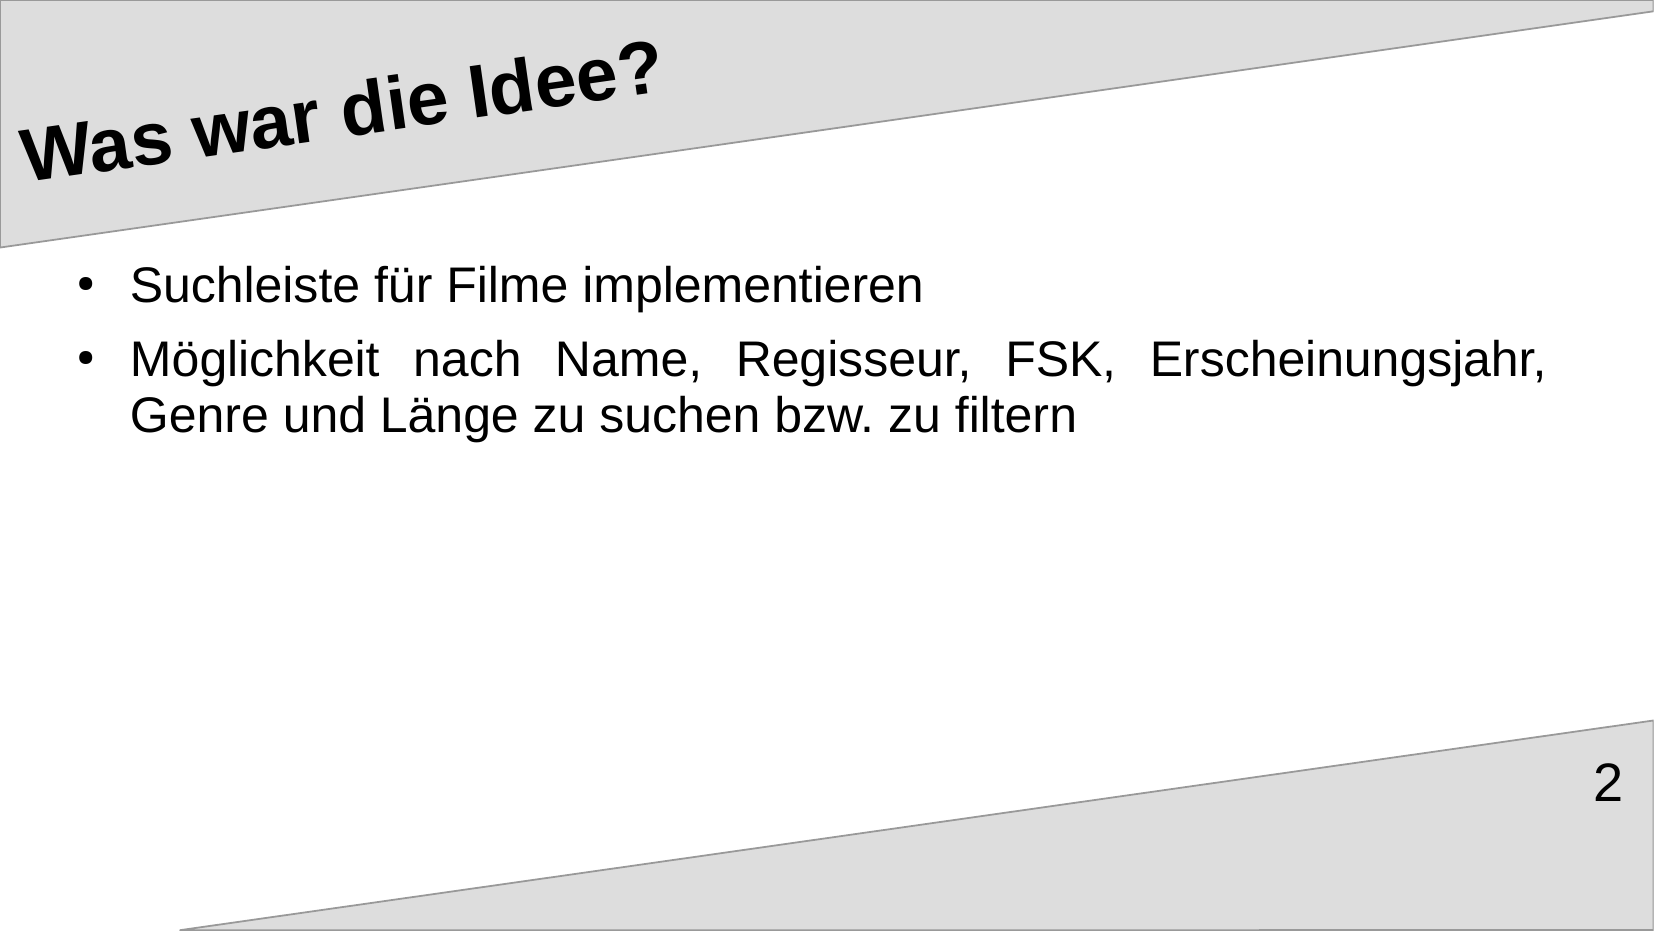

# Was war die Idee?
Suchleiste für Filme implementieren
Möglichkeit nach Name, Regisseur, FSK, Erscheinungsjahr, Genre und Länge zu suchen bzw. zu filtern
2